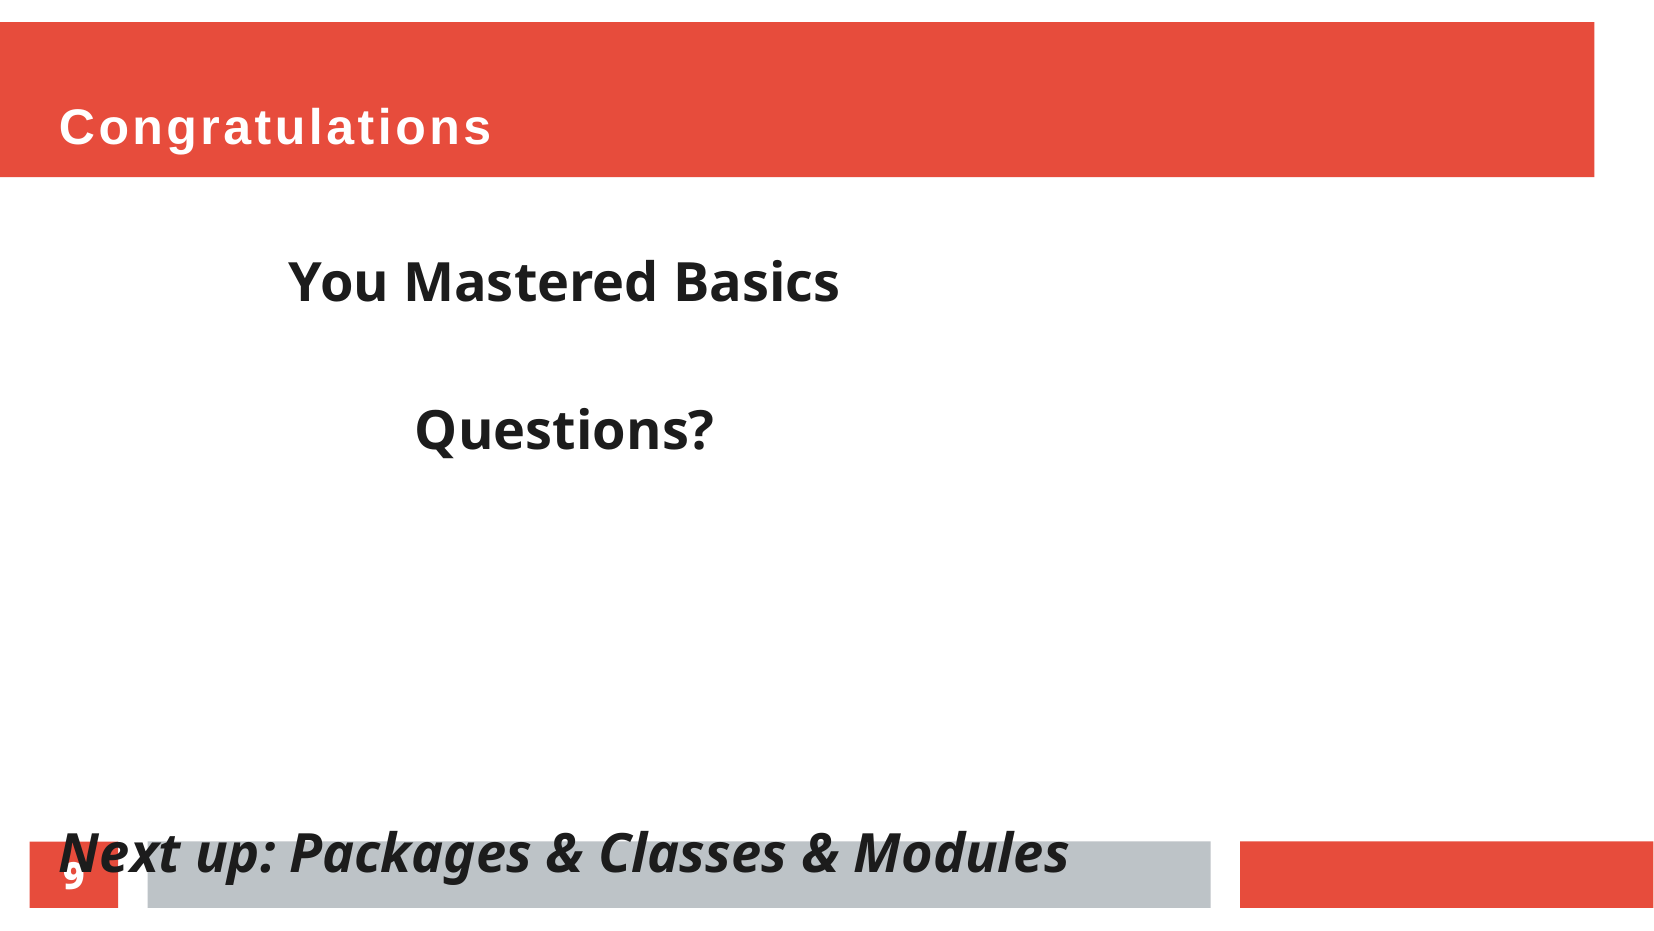

# Congratulations
You Mastered Basics
Questions?
Next up: Packages & Classes & Modules
9